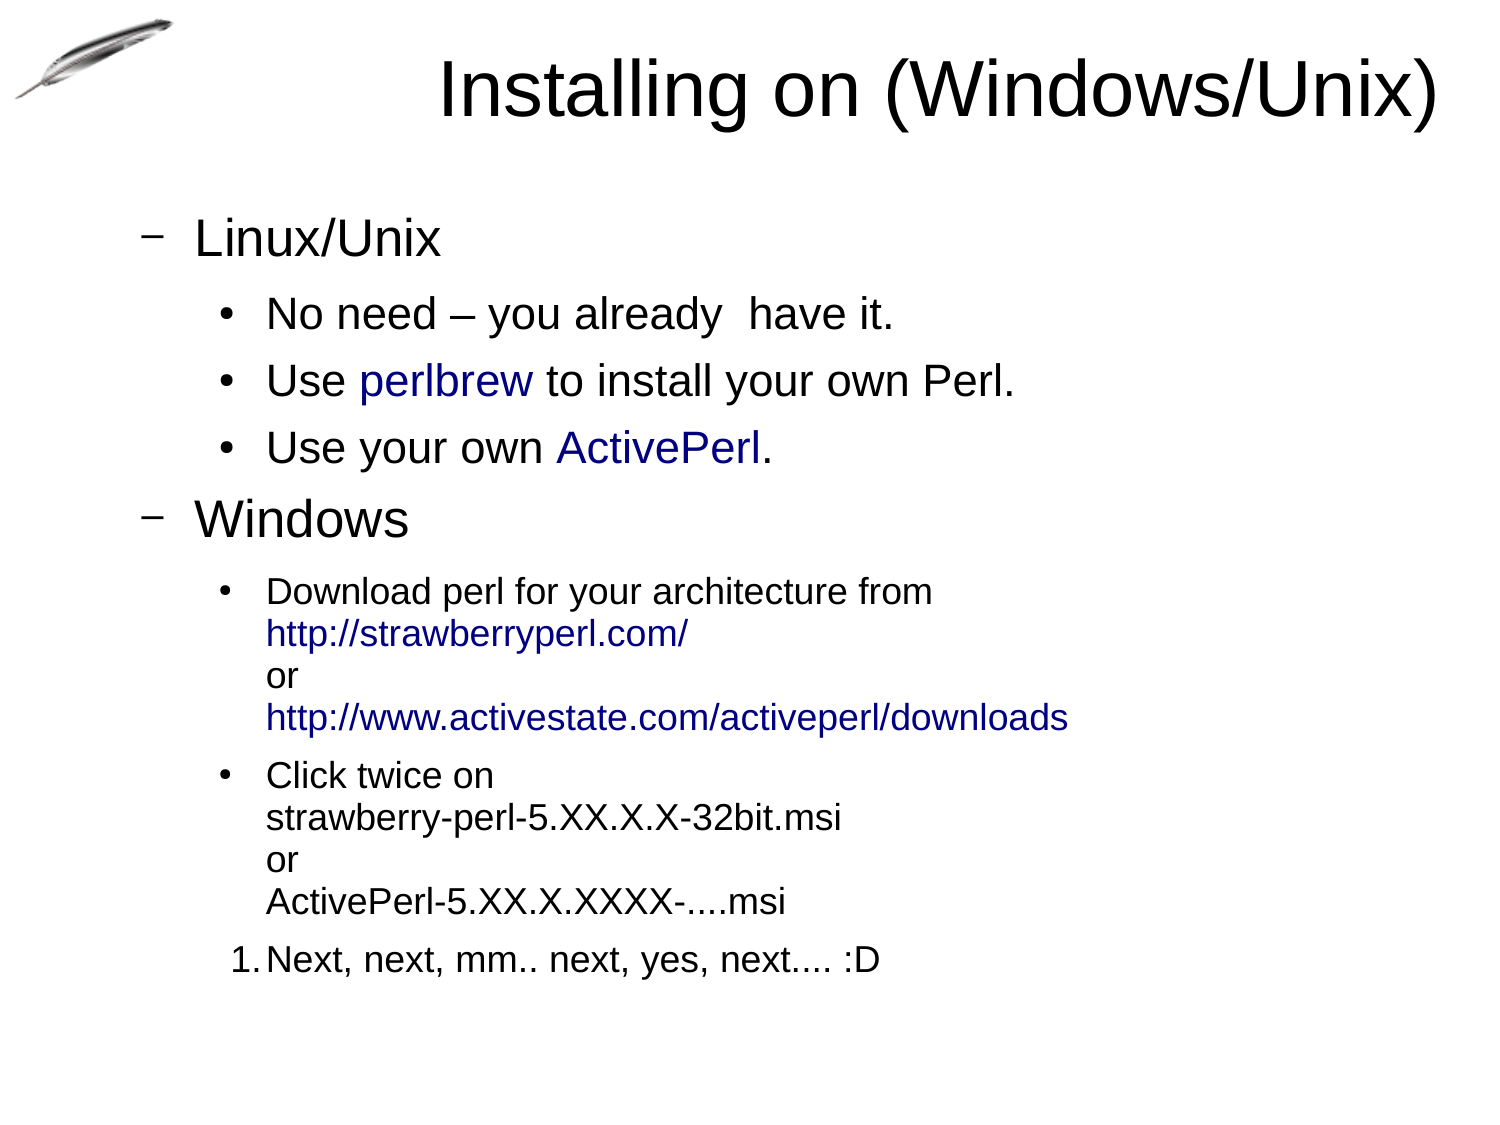

# Installing on (Windows/Unix)
Linux/Unix
No need – you already have it.
Use perlbrew to install your own Perl.
Use your own ActivePerl.
Windows
Download perl for your architecture from
http://strawberryperl.com/
or
http://www.activestate.com/activeperl/downloads
Click twice on
strawberry-perl-5.XX.X.X-32bit.msi
or
ActivePerl-5.XX.X.XXXX-....msi
Next, next, mm.. next, yes, next.... :D